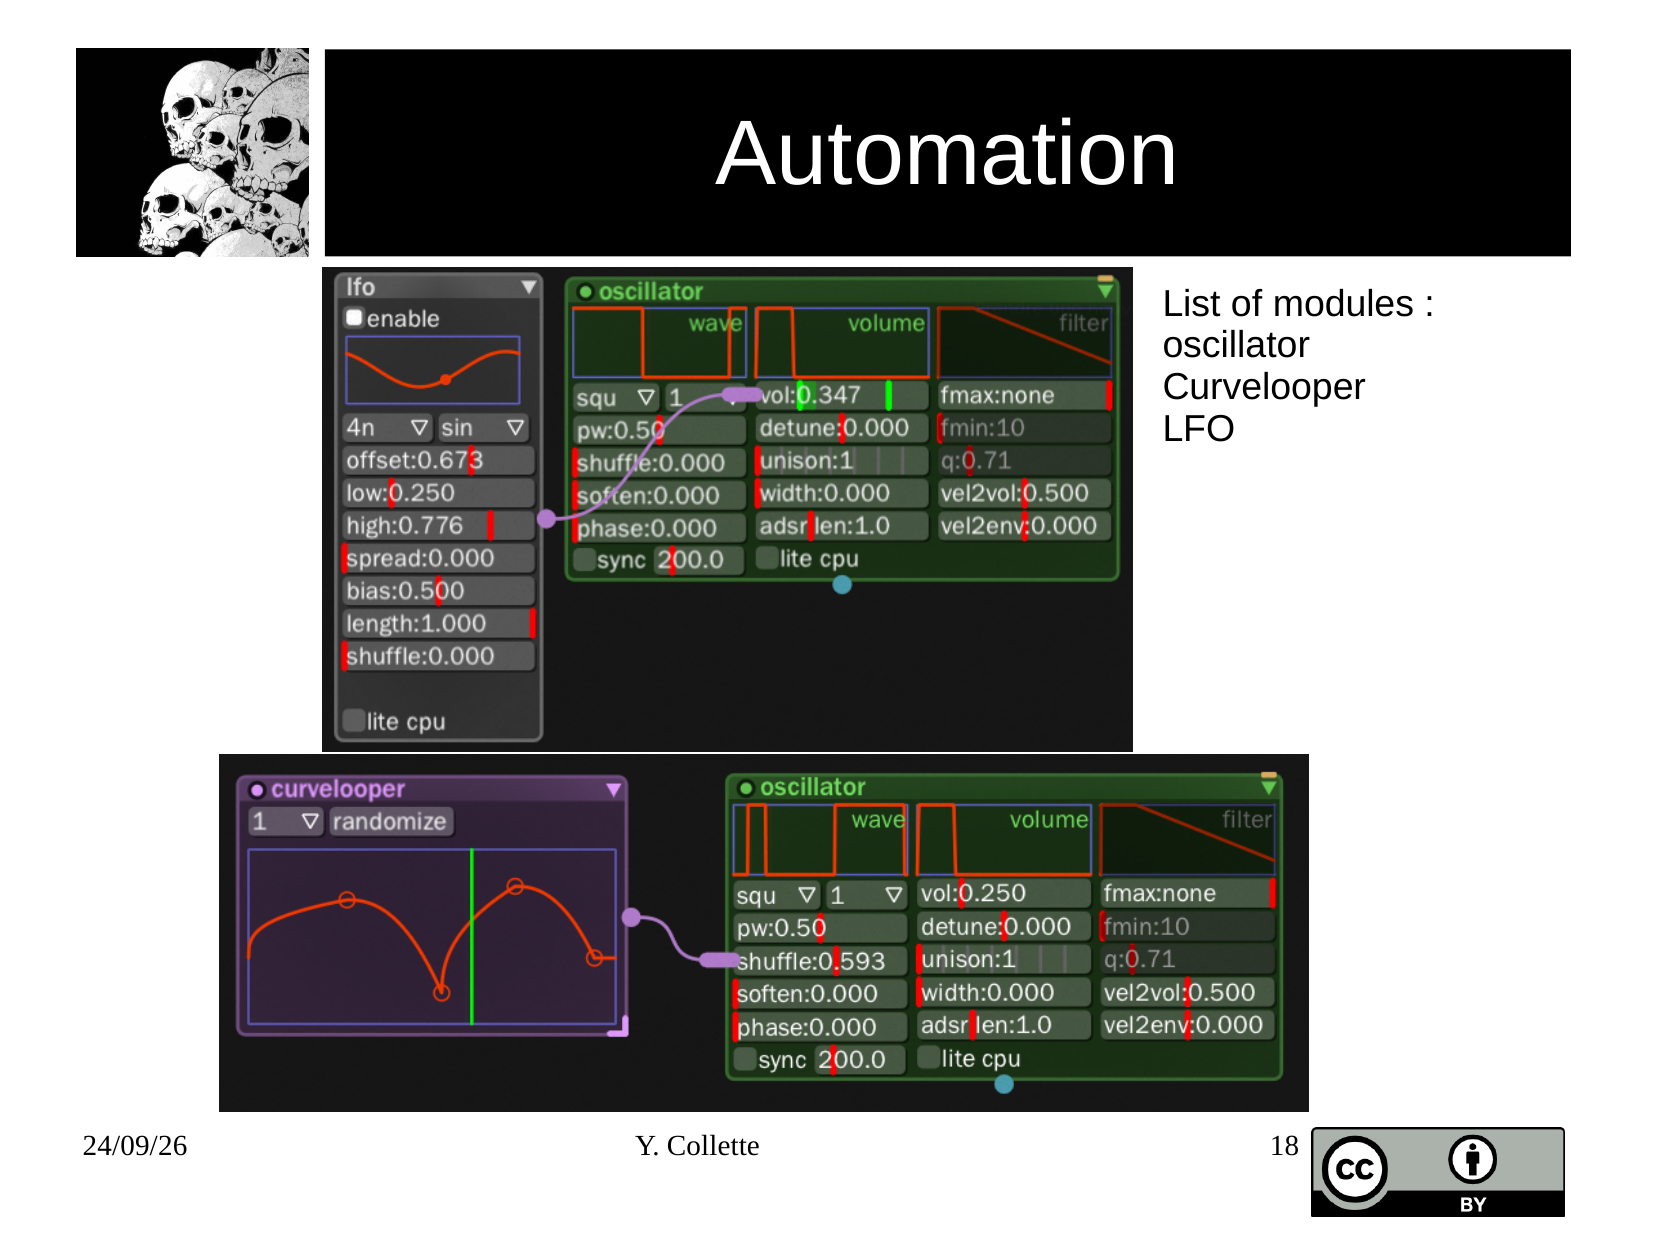

# Automation
List of modules :
oscillator
Curvelooper
LFO
Y. Collette
18